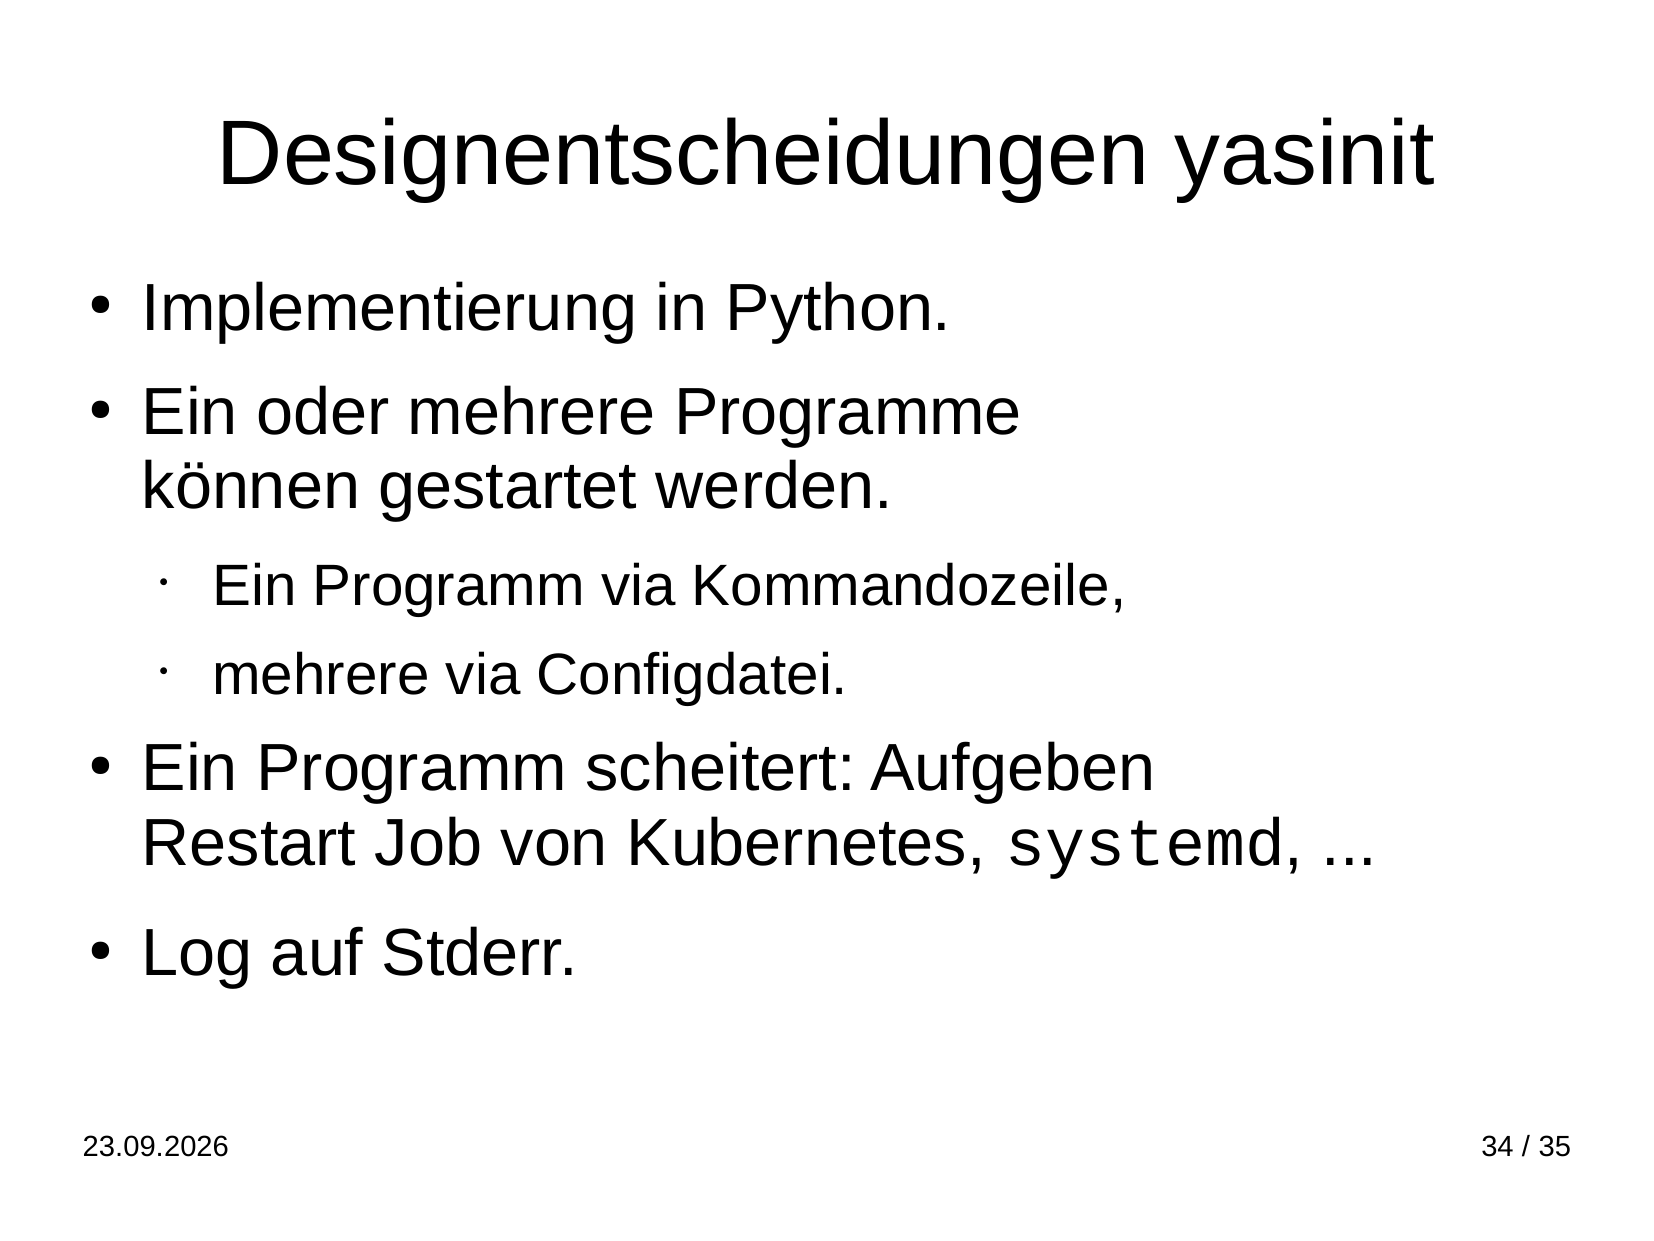

# Designentscheidungen yasinit
Implementierung in Python.
Ein oder mehrere Programme
können gestartet werden.
Ein Programm via Kommandozeile,
mehrere via Configdatei.
Ein Programm scheitert: Aufgeben
Restart Job von Kubernetes, systemd, ...
Log auf Stderr.